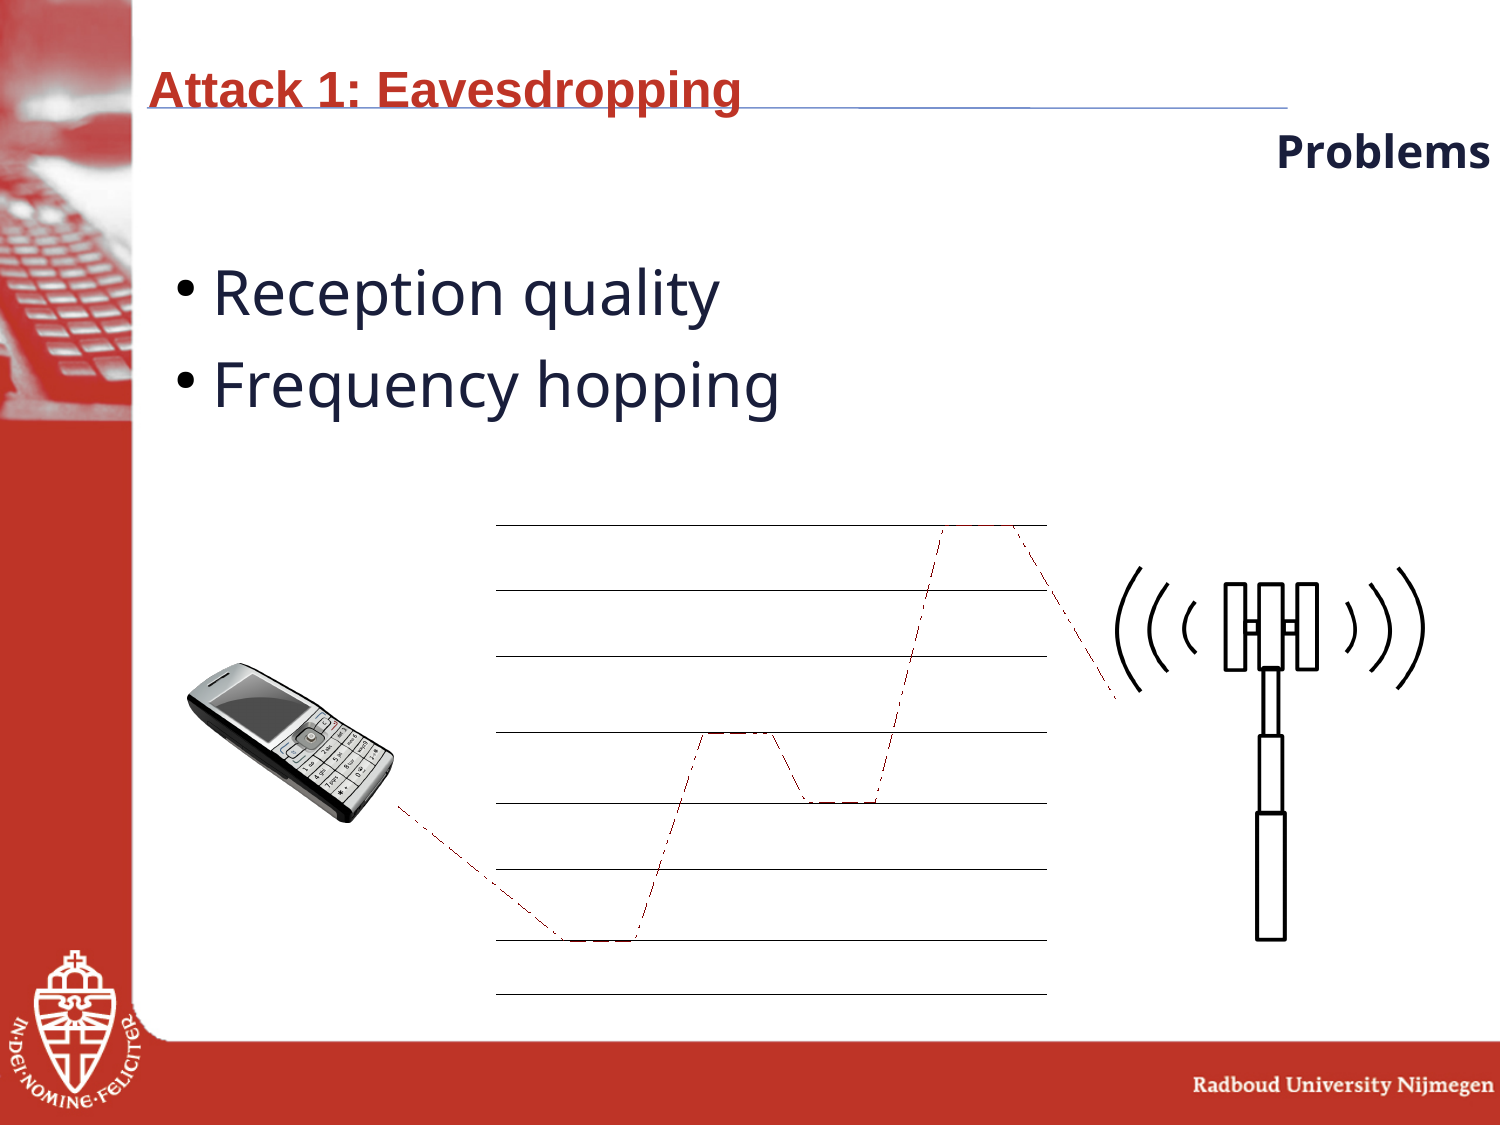

# Attack 1: Eavesdropping
Problems
 Reception quality
 Frequency hopping